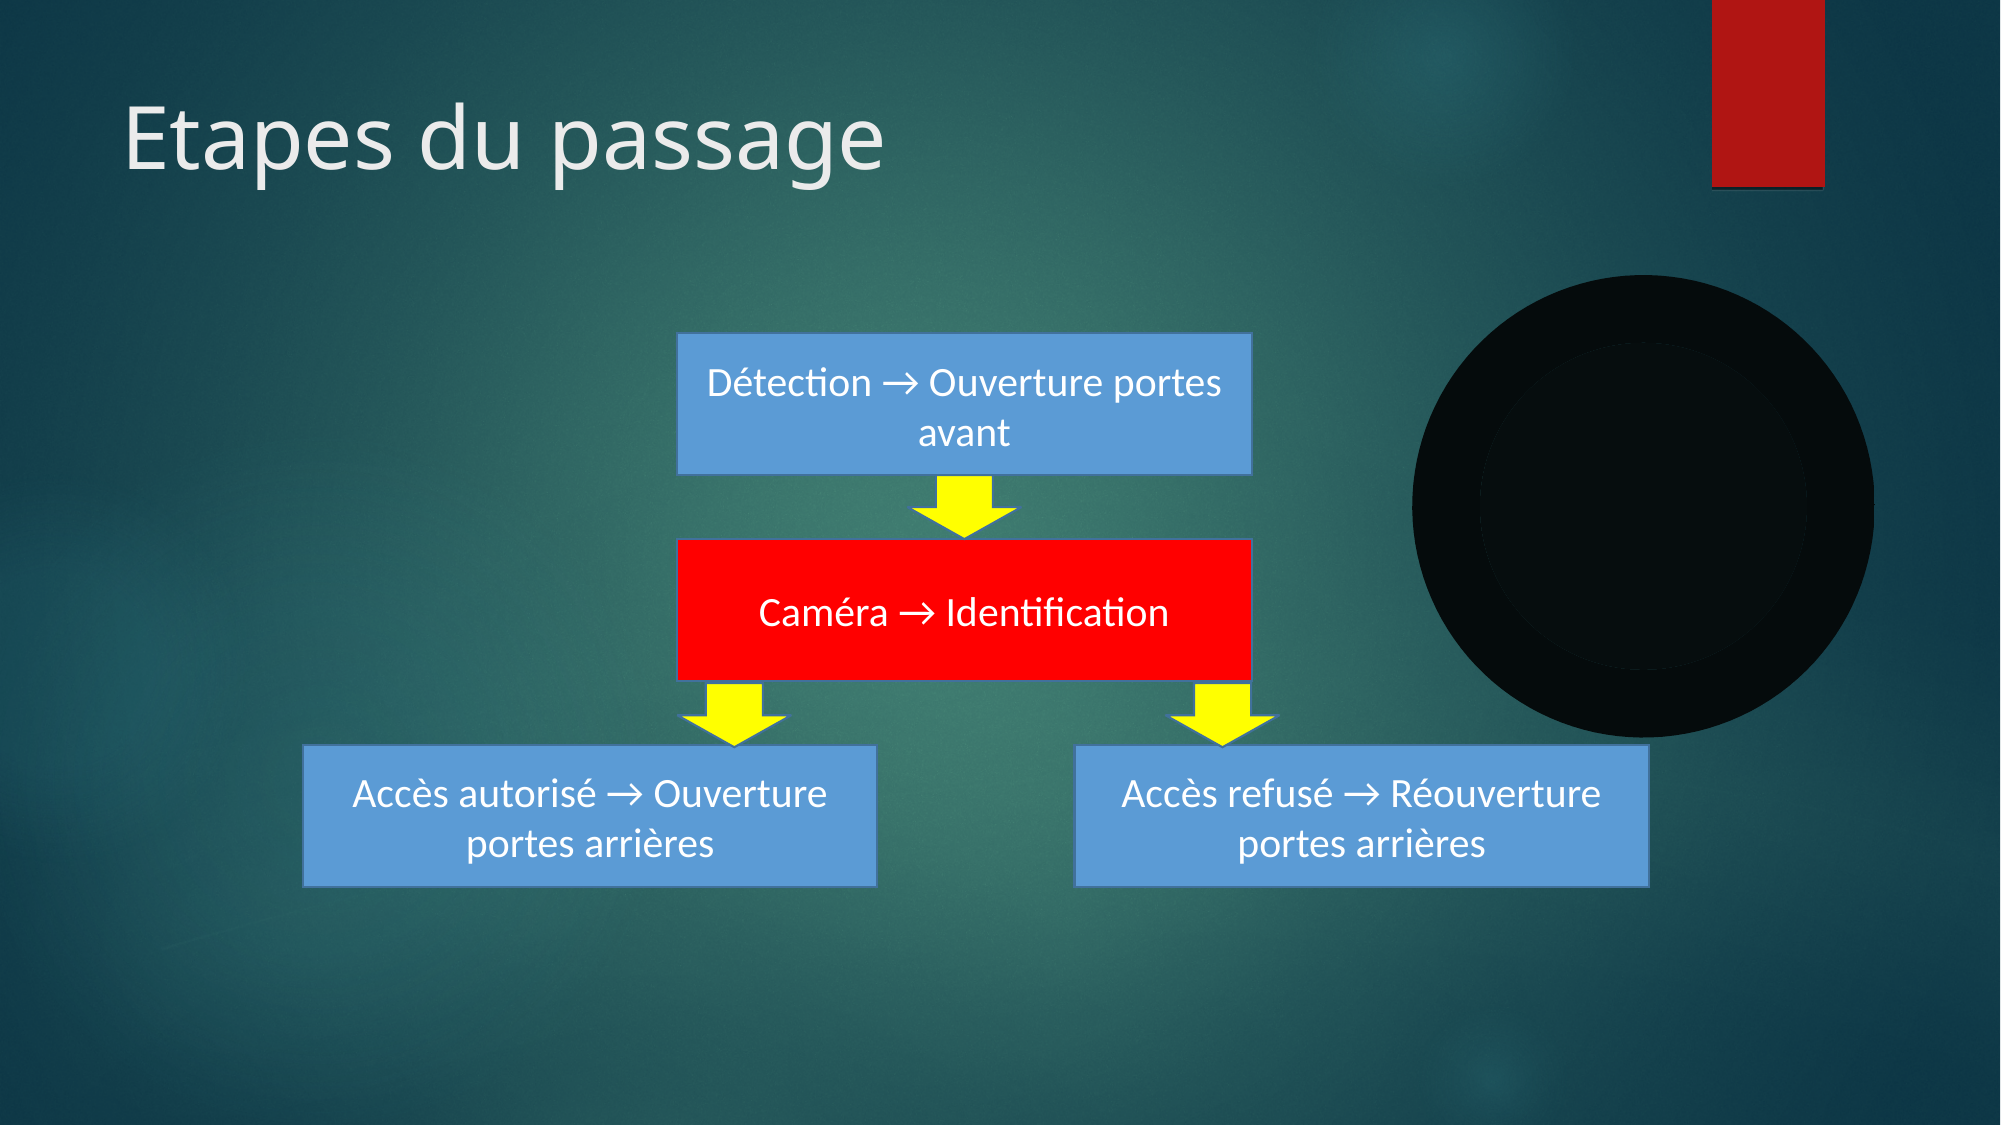

# Etapes du passage
Détection → Ouverture portes avant
Caméra → Identification
Accès autorisé → Ouverture portes arrières
Accès refusé → Réouverture portes arrières